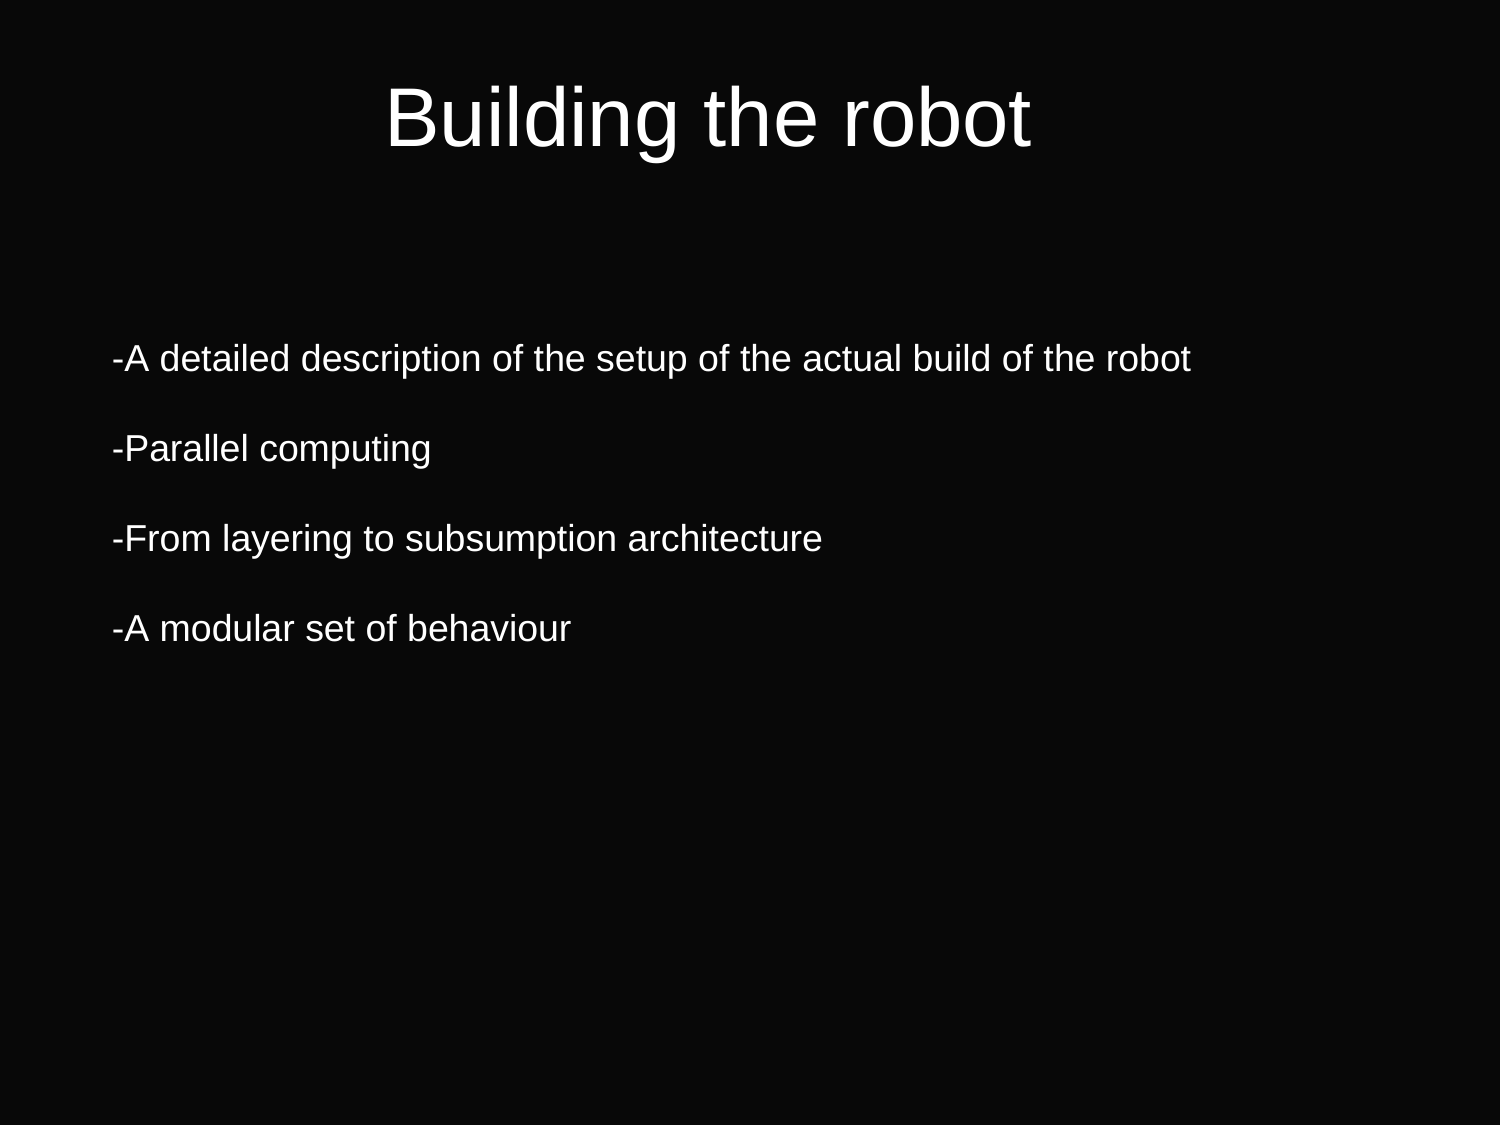

Building the robot
#
-A detailed description of the setup of the actual build of the robot
-Parallel computing
-From layering to subsumption architecture
-A modular set of behaviour